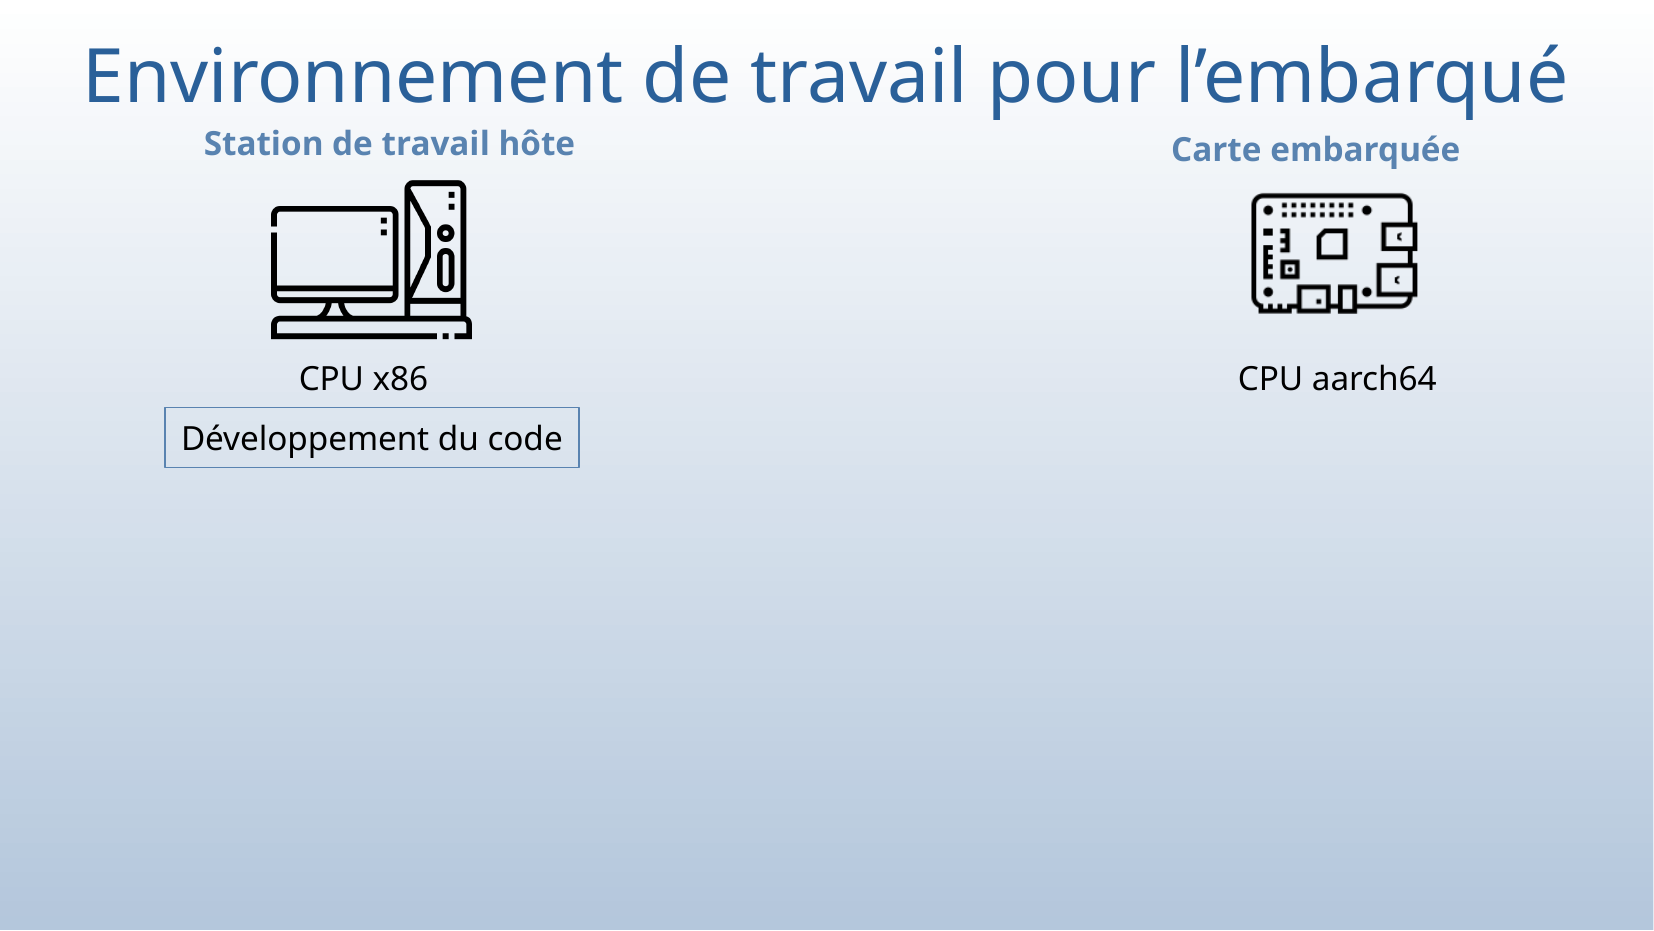

# Environnement de travail pour l’embarqué
Station de travail hôte
CPU x86
Carte embarquée
CPU aarch64
Développement du code